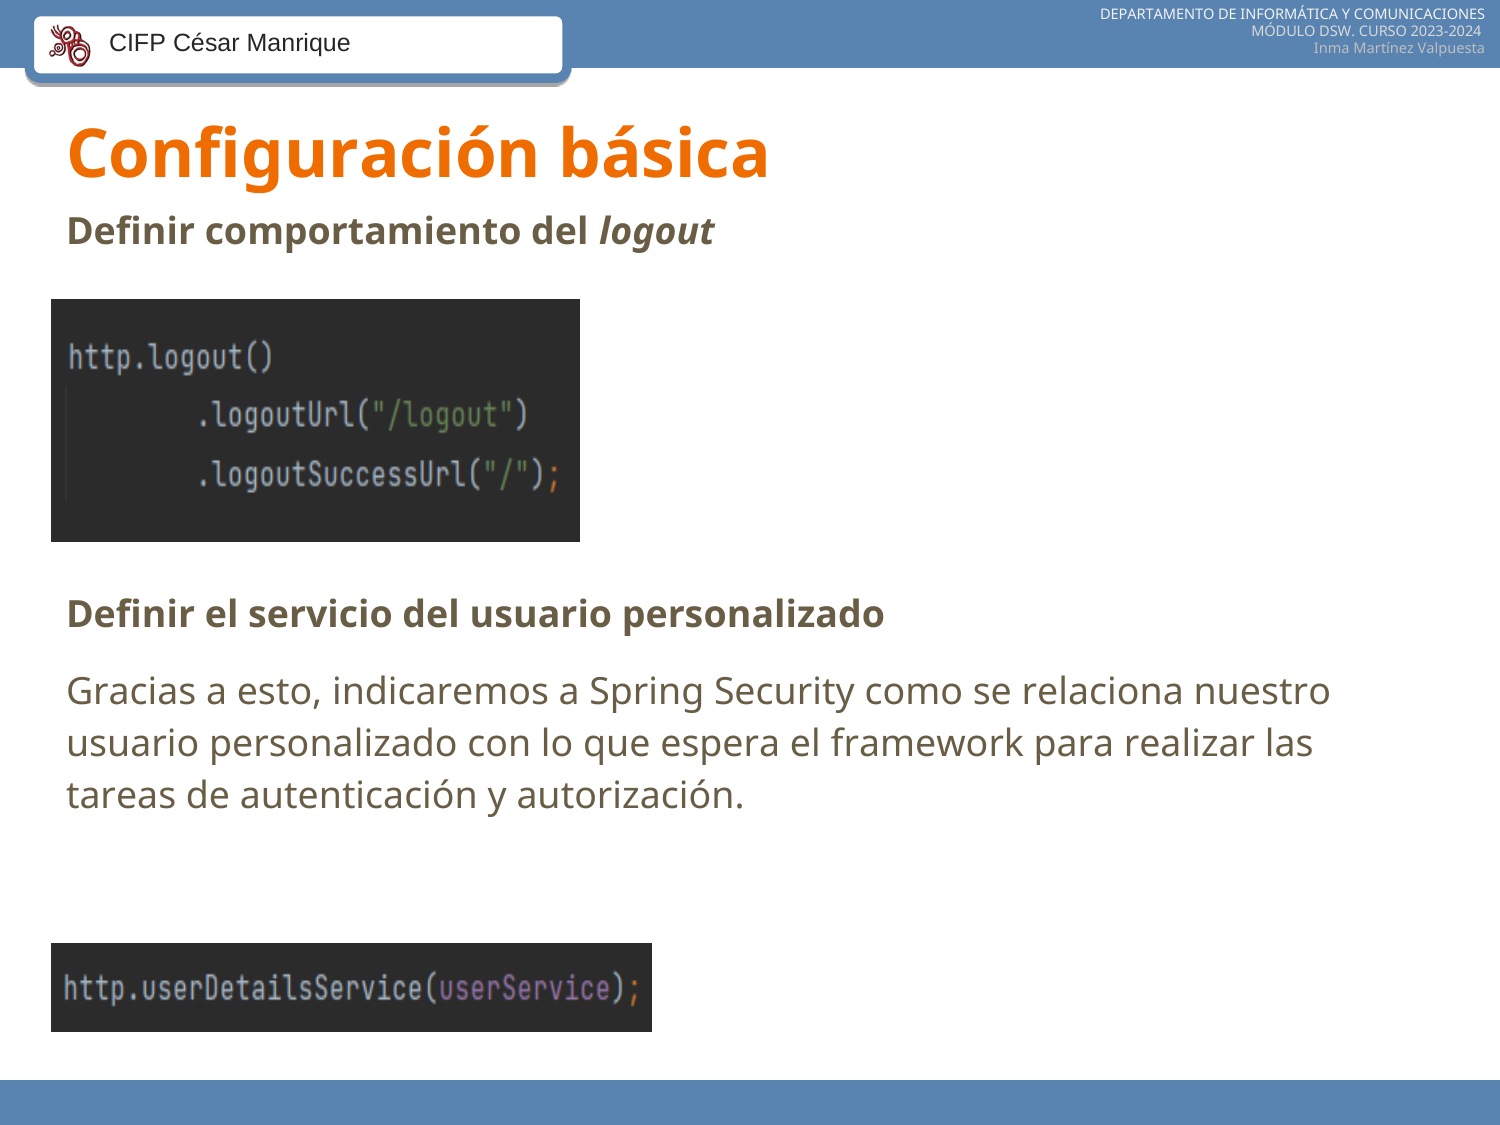

# Configuración básica
Definir comportamiento del logout
Definir el servicio del usuario personalizado
Gracias a esto, indicaremos a Spring Security como se relaciona nuestro usuario personalizado con lo que espera el framework para realizar las tareas de autenticación y autorización.